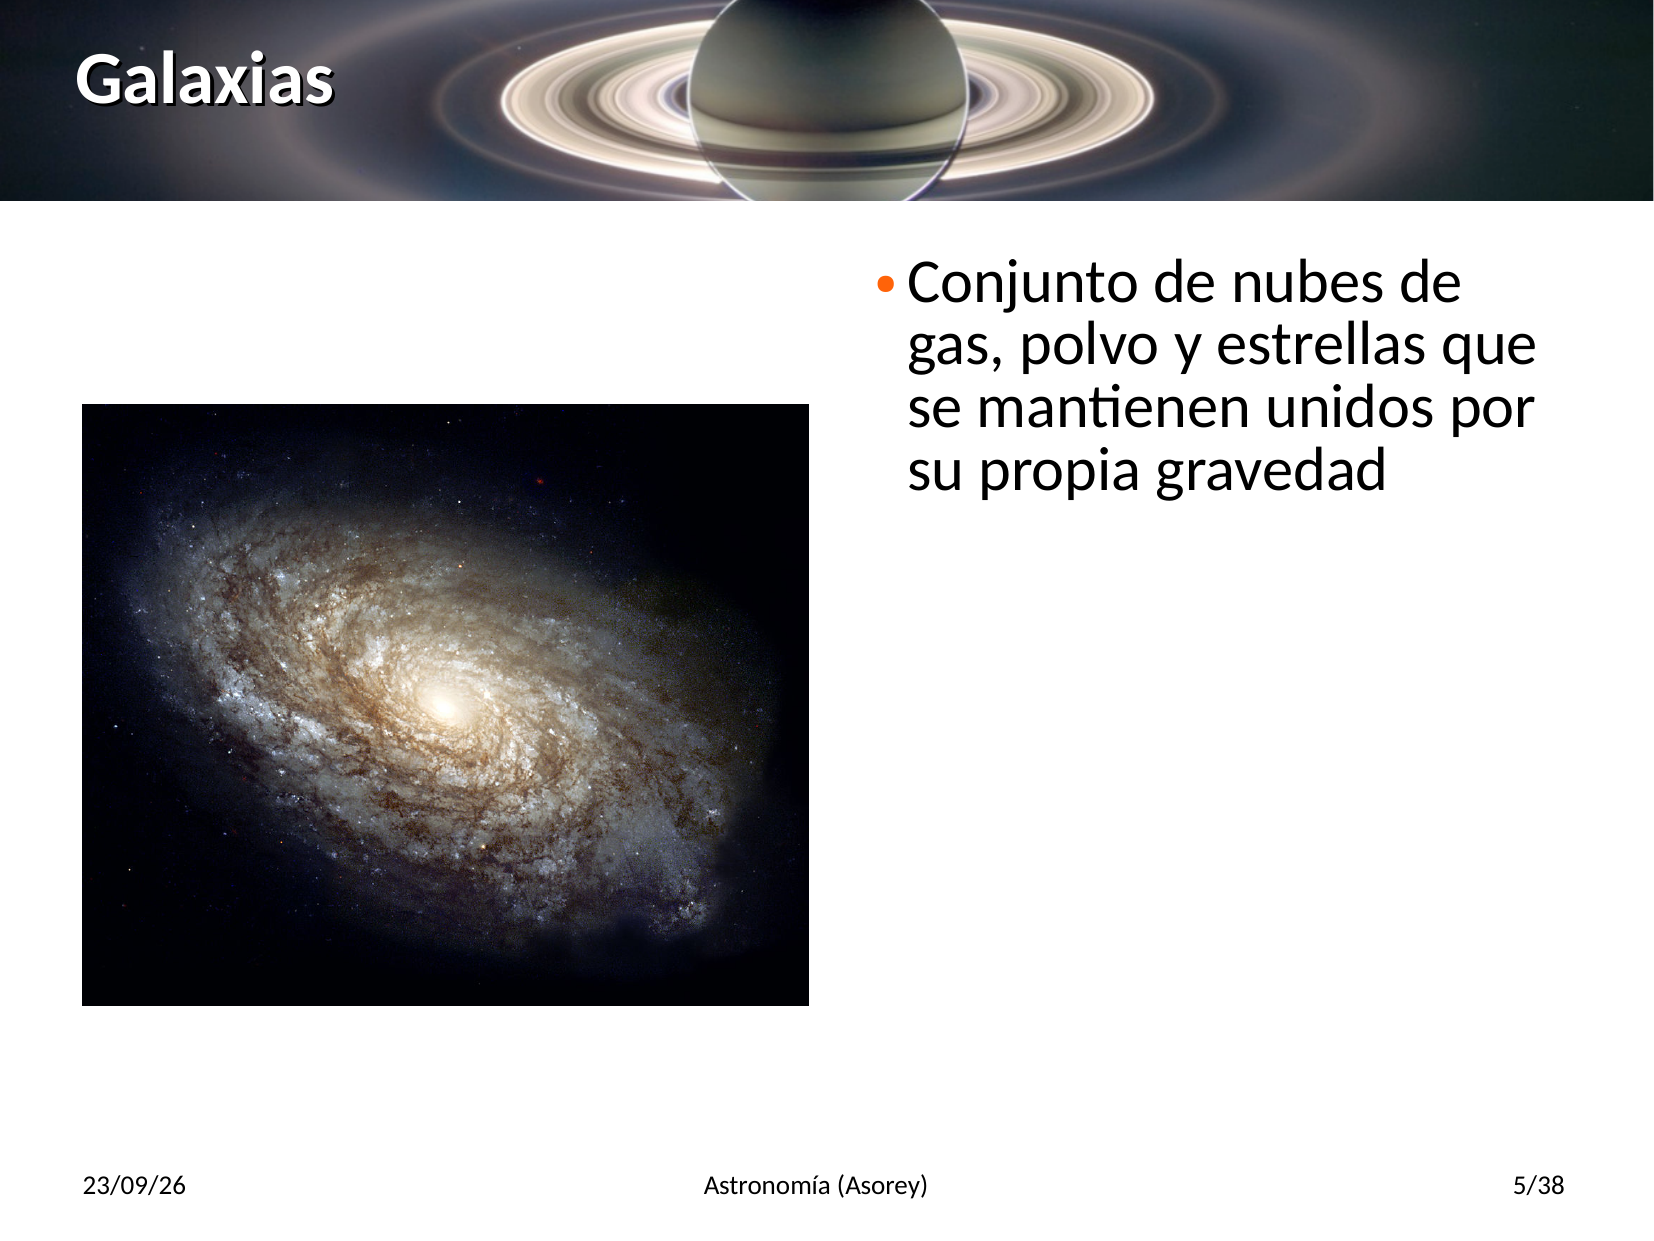

# Galaxias
Conjunto de nubes de gas, polvo y estrellas que se mantienen unidos por su propia gravedad
Astronomía (Asorey)
5